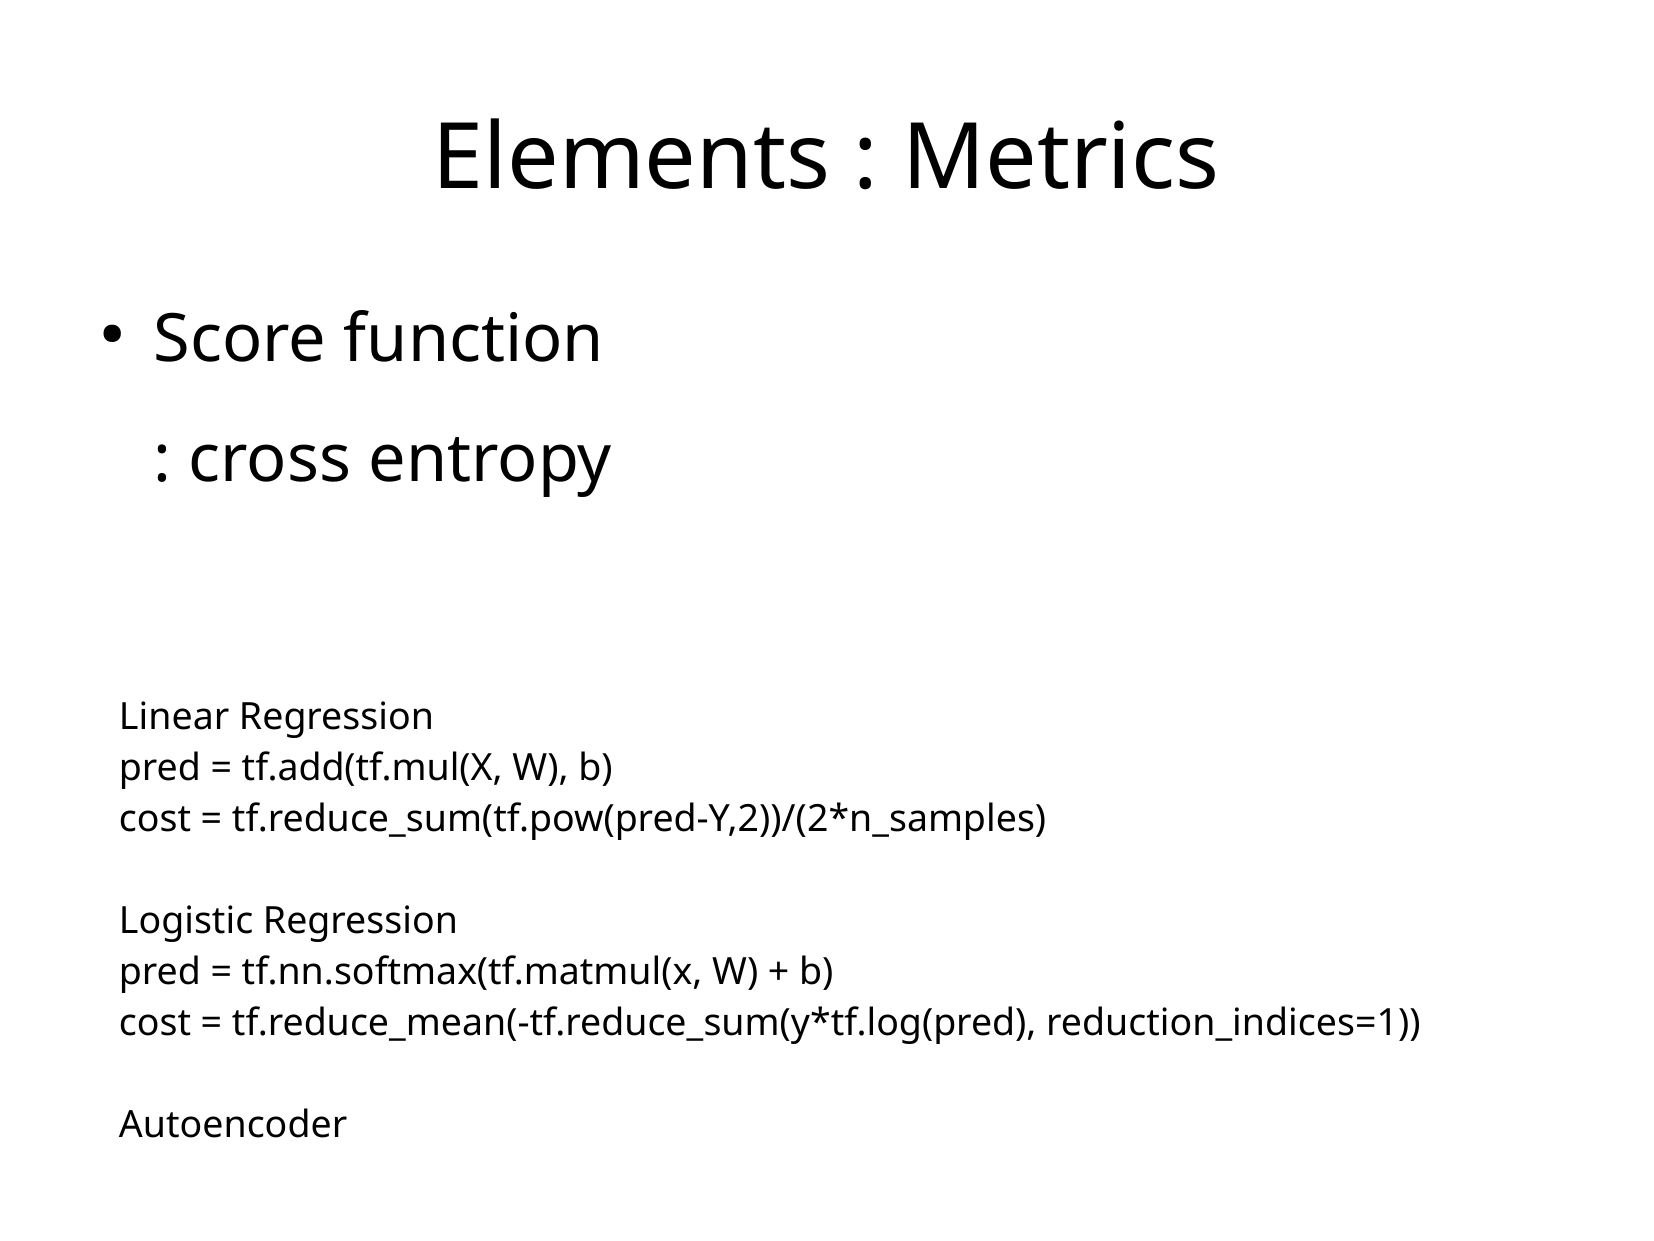

# Elements : Metrics
Score function
: cross entropy
Linear Regression
pred = tf.add(tf.mul(X, W), b)
cost = tf.reduce_sum(tf.pow(pred-Y,2))/(2*n_samples)
Logistic Regression
pred = tf.nn.softmax(tf.matmul(x, W) + b)
cost = tf.reduce_mean(-tf.reduce_sum(y*tf.log(pred), reduction_indices=1))
Autoencoder